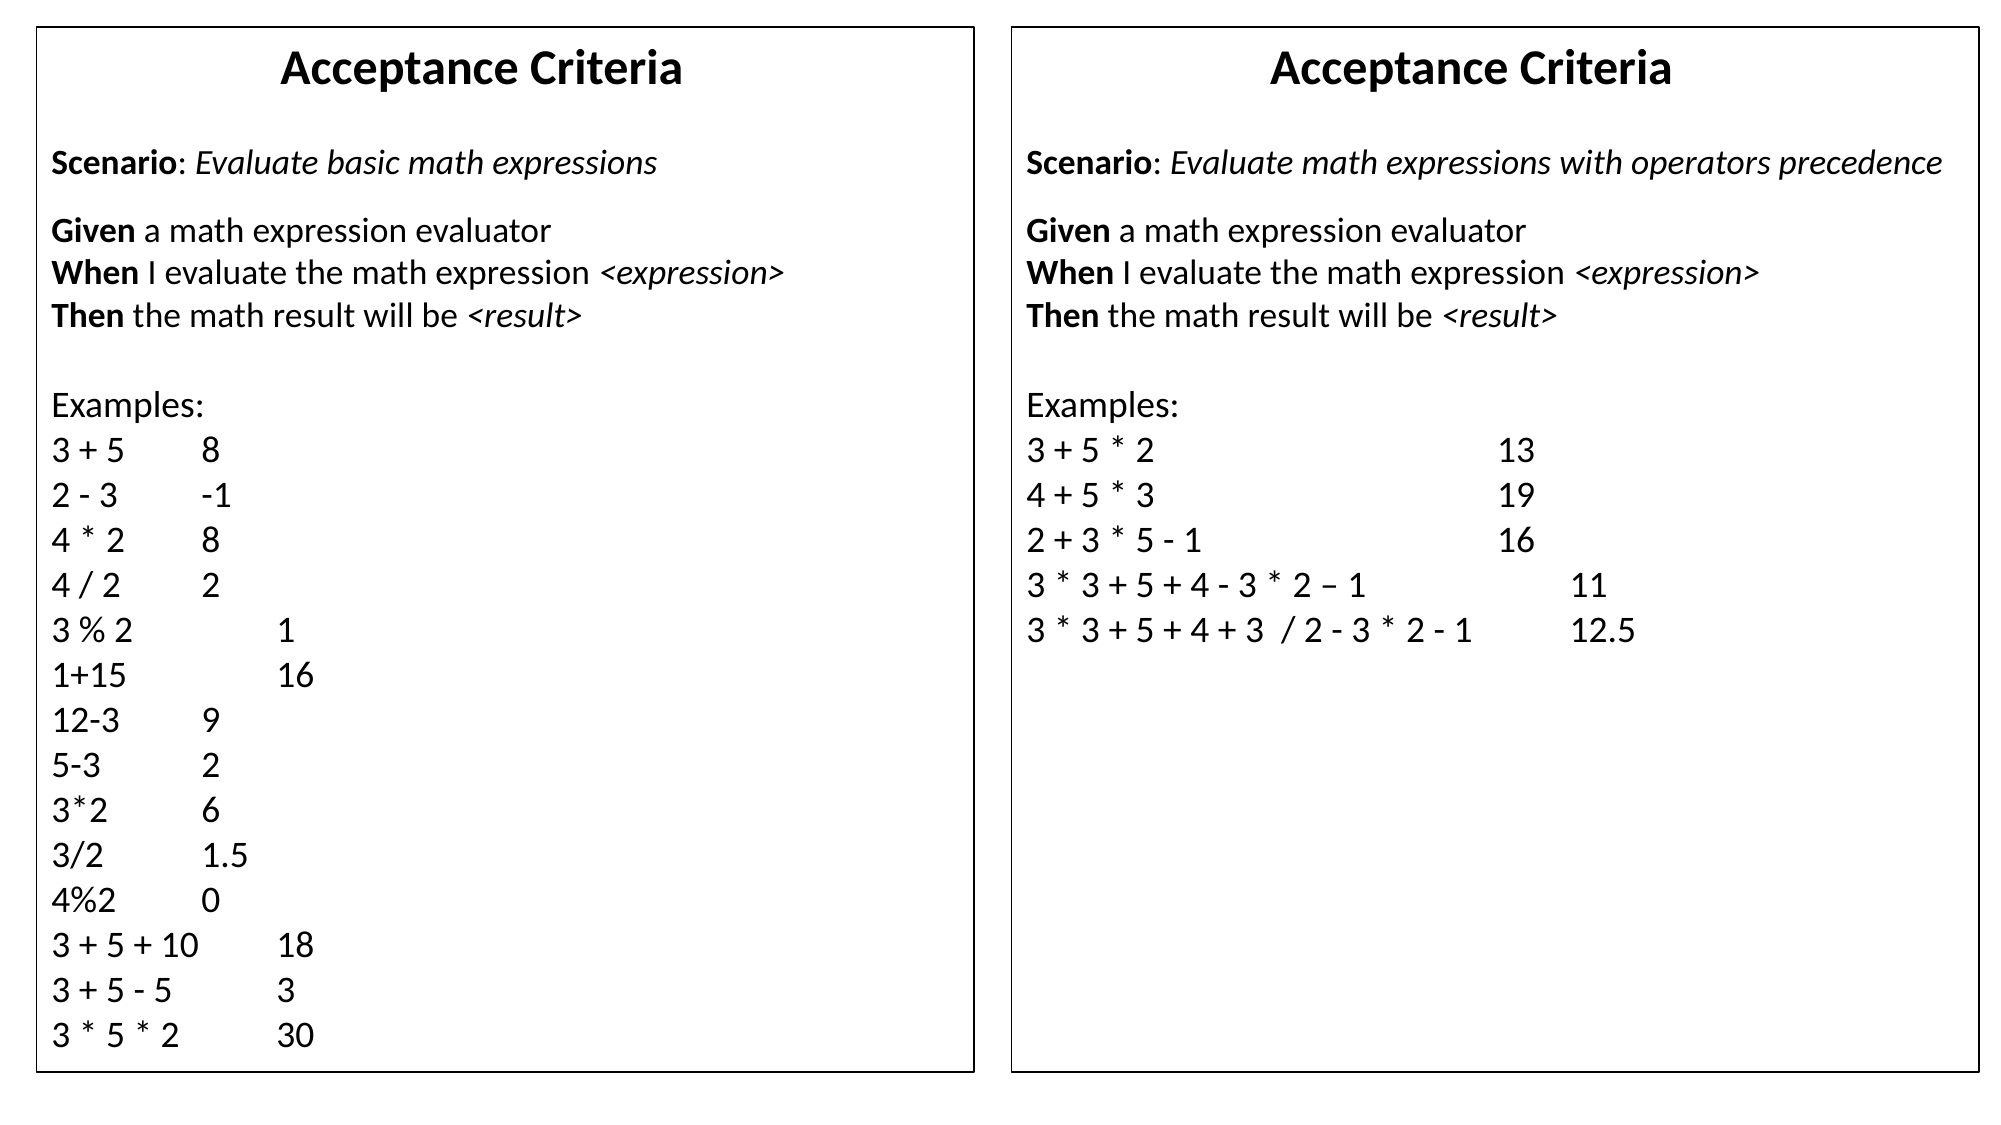

Acceptance Criteria
Scenario: Evaluate basic math expressions
Given a math expression evaluator
When I evaluate the math expression <expression>
Then the math result will be <result>
Examples:
3 + 5		8
2 - 3		-1
4 * 2		8
4 / 2		2
3 % 2		1
1+15		16
12-3		9
5-3		2
3*2		6
3/2		1.5
4%2		0
3 + 5 + 10		18
3 + 5 - 5		3
3 * 5 * 2		30
	Acceptance Criteria
Scenario: Evaluate math expressions with operators precedence
Given a math expression evaluator
When I evaluate the math expression <expression>
Then the math result will be <result>
Examples:
3 + 5 * 2		 13
4 + 5 * 3		 19
2 + 3 * 5 - 1	 16
3 * 3 + 5 + 4 - 3 * 2 – 1 11
3 * 3 + 5 + 4 + 3 / 2 - 3 * 2 - 1	 12.5